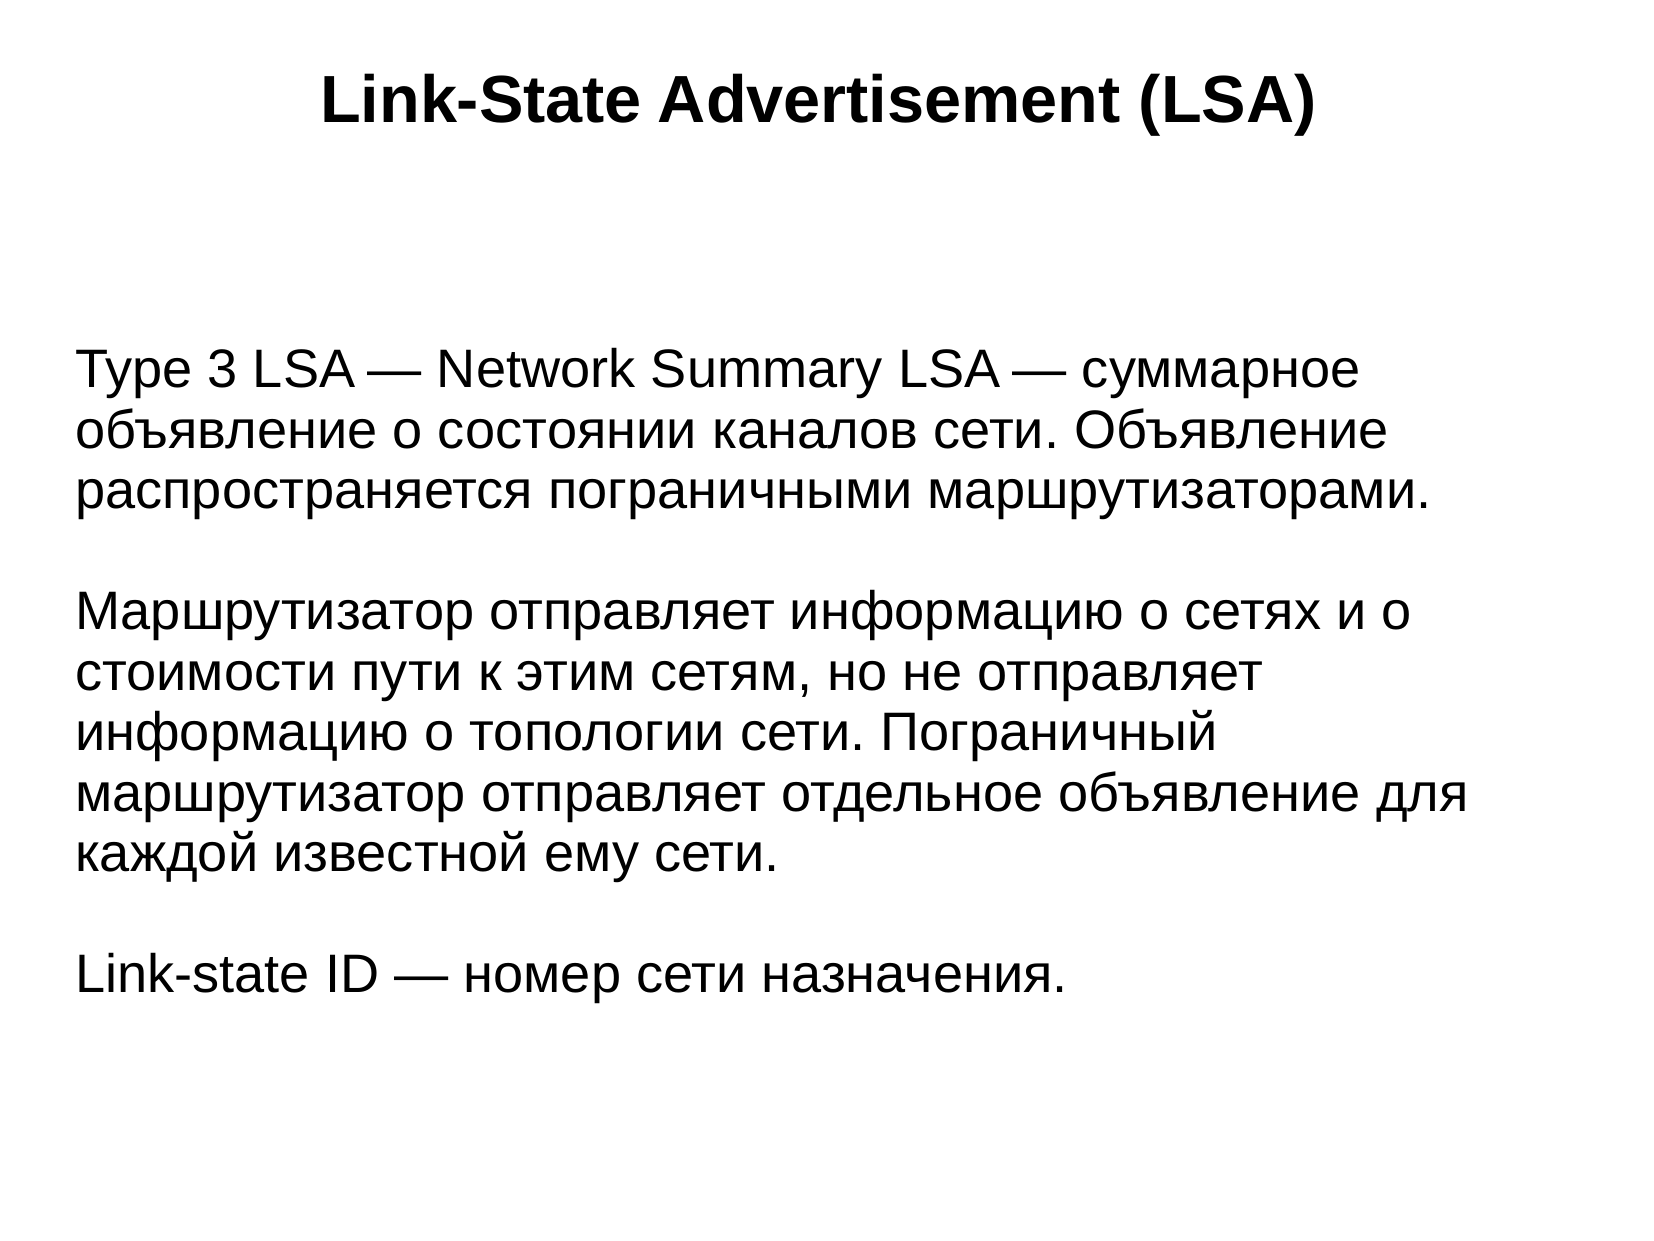

Link-State Advertisement (LSA)
# Type 3 LSA — Network Summary LSA — суммарное объявление о состоянии каналов сети. Объявление распространяется пограничными маршрутизаторами.
Маршрутизатор отправляет информацию о сетях и о стоимости пути к этим сетям, но не отправляет информацию о топологии сети. Пограничный маршрутизатор отправляет отдельное объявление для каждой известной ему сети.
Link-state ID — номер сети назначения.